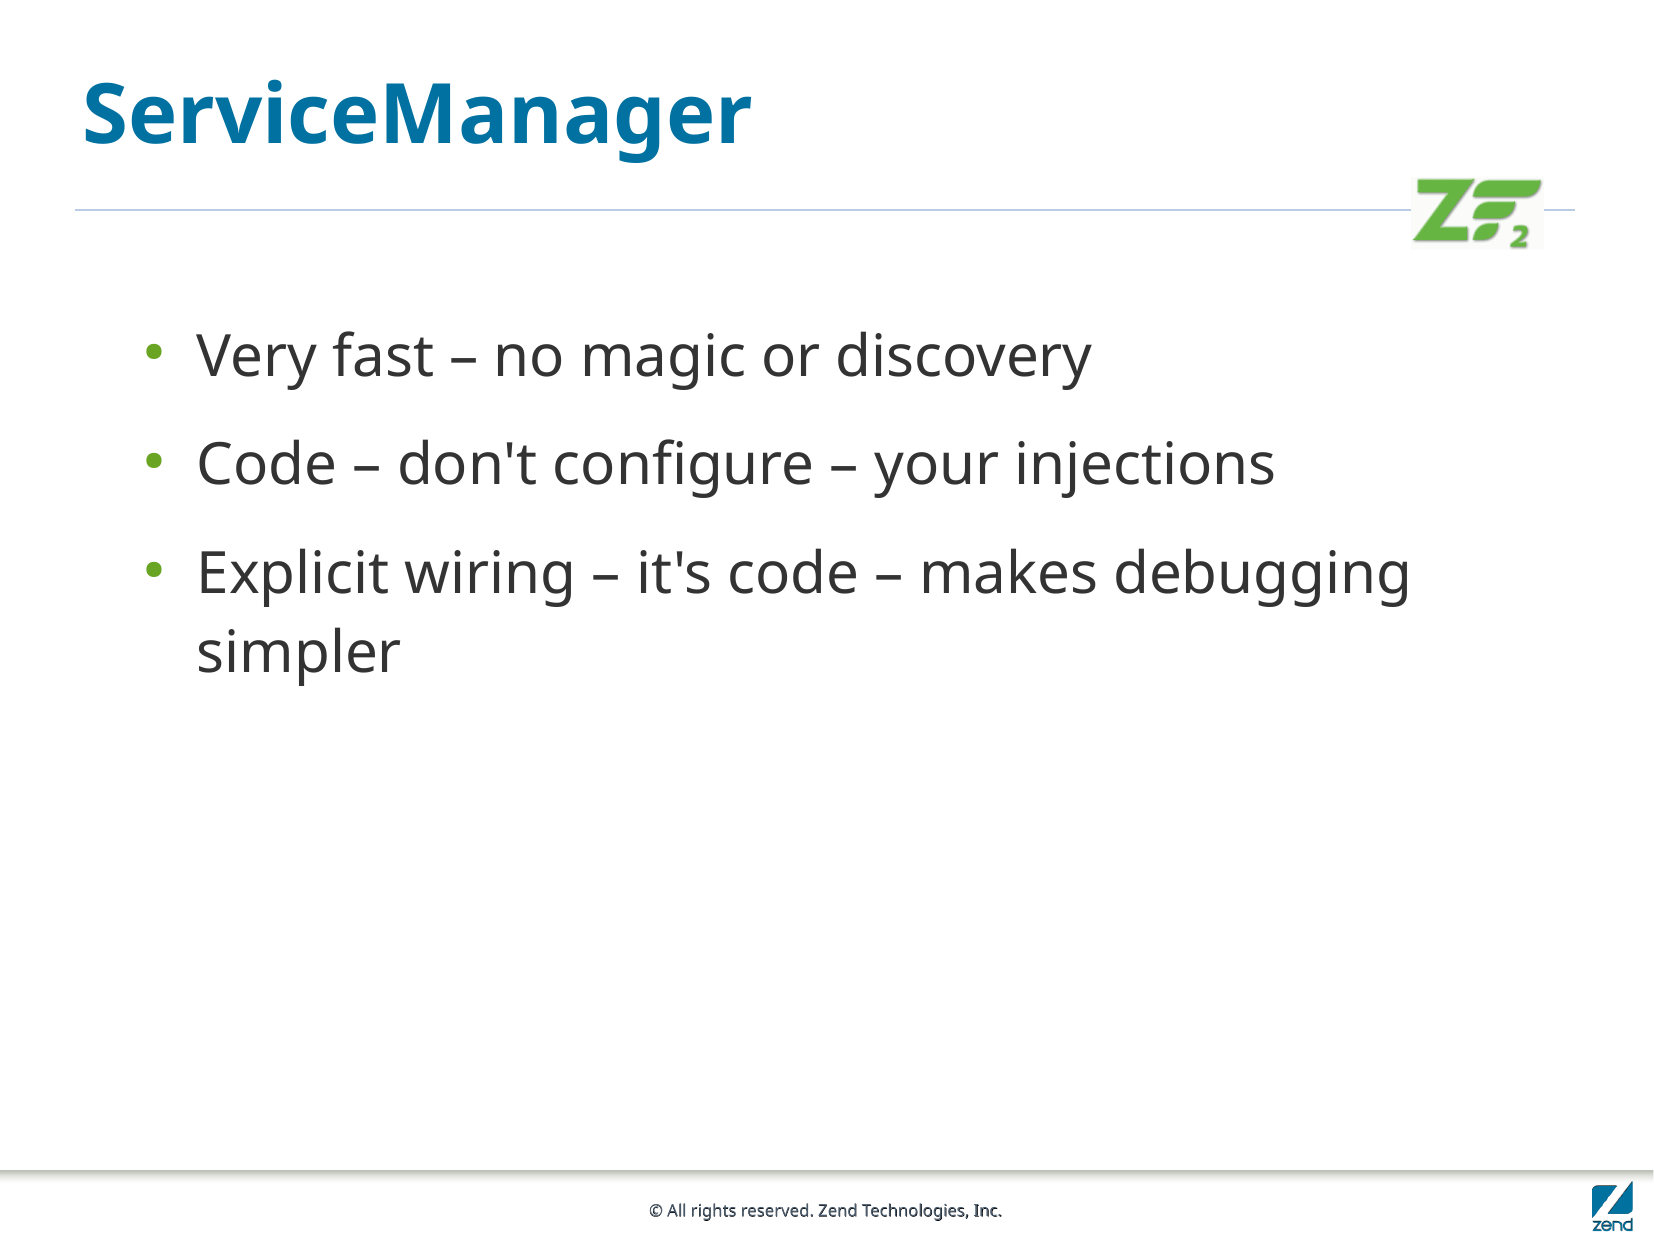

# ServiceManager
Very fast – no magic or discovery
Code – don't configure – your injections
Explicit wiring – it's code – makes debugging simpler